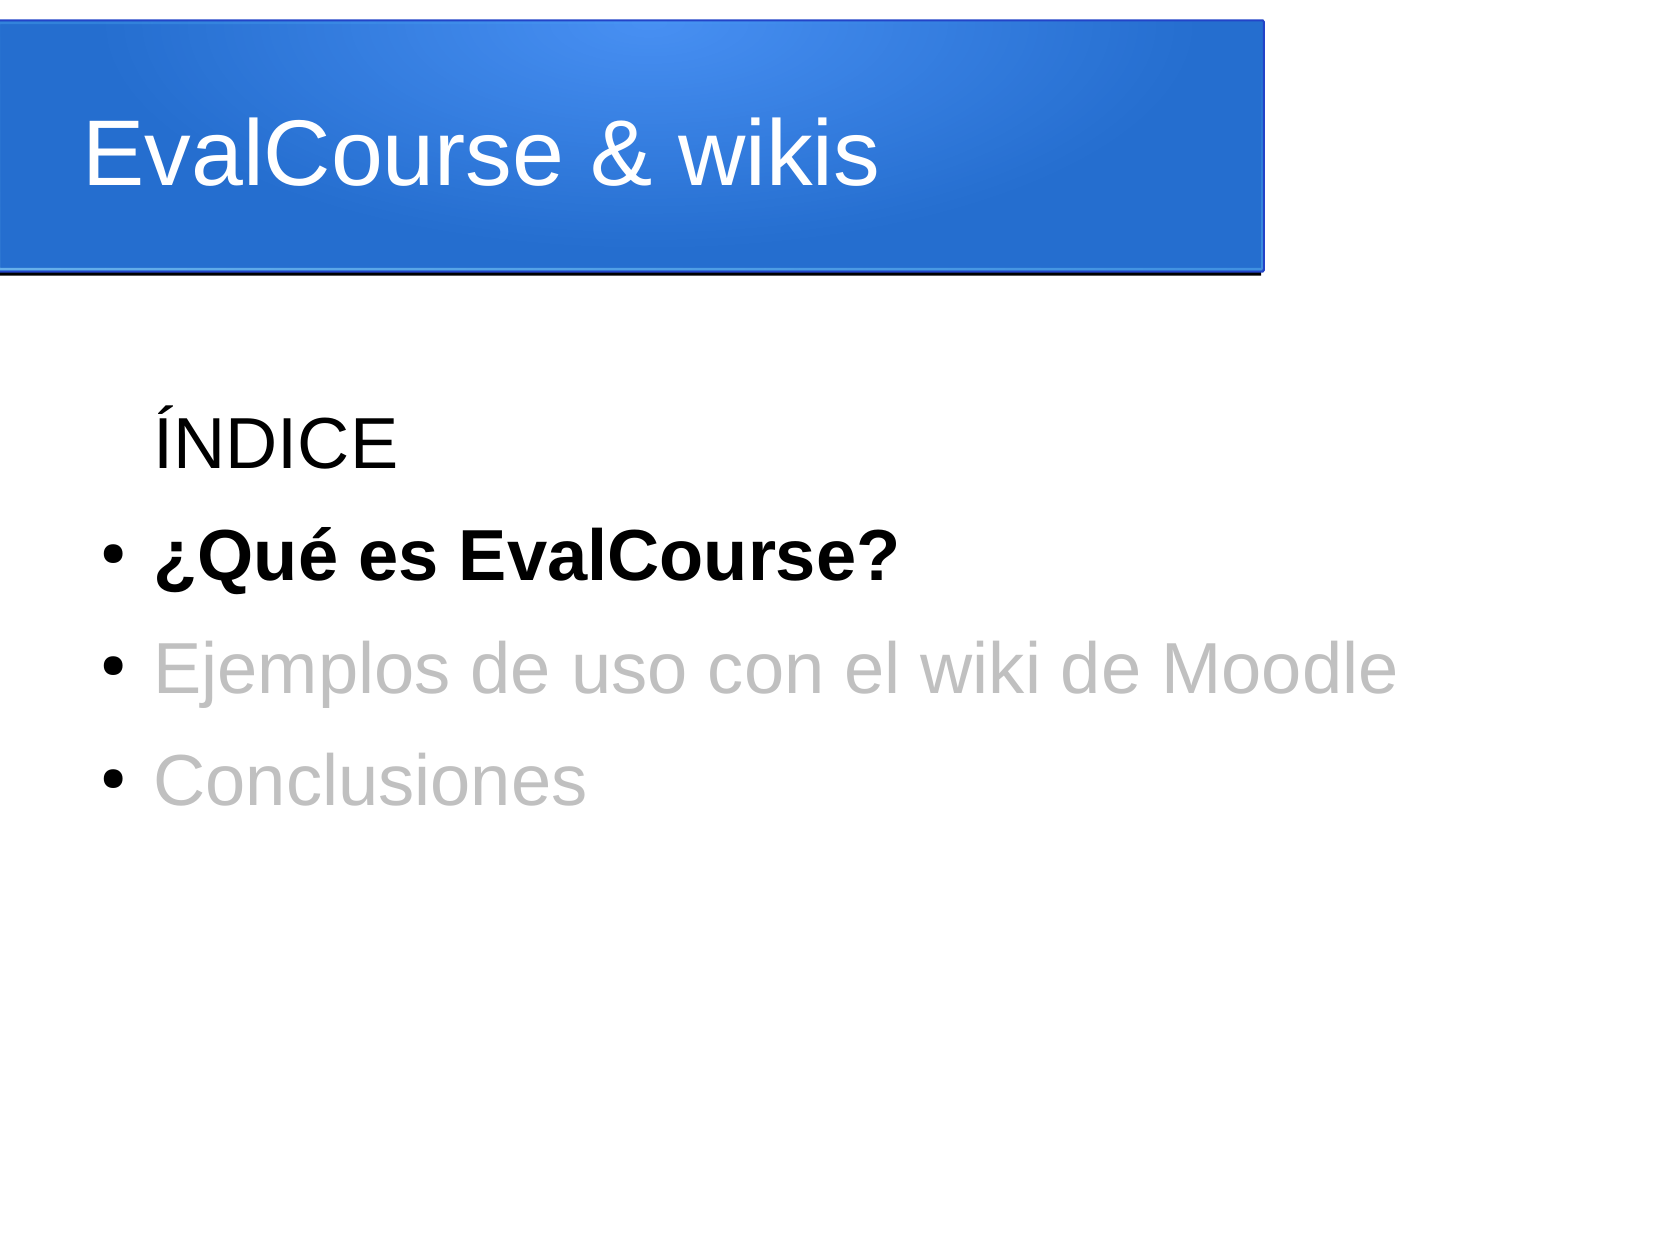

# EvalCourse & wikis
ÍNDICE
¿Qué es EvalCourse?
Ejemplos de uso con el wiki de Moodle
Conclusiones